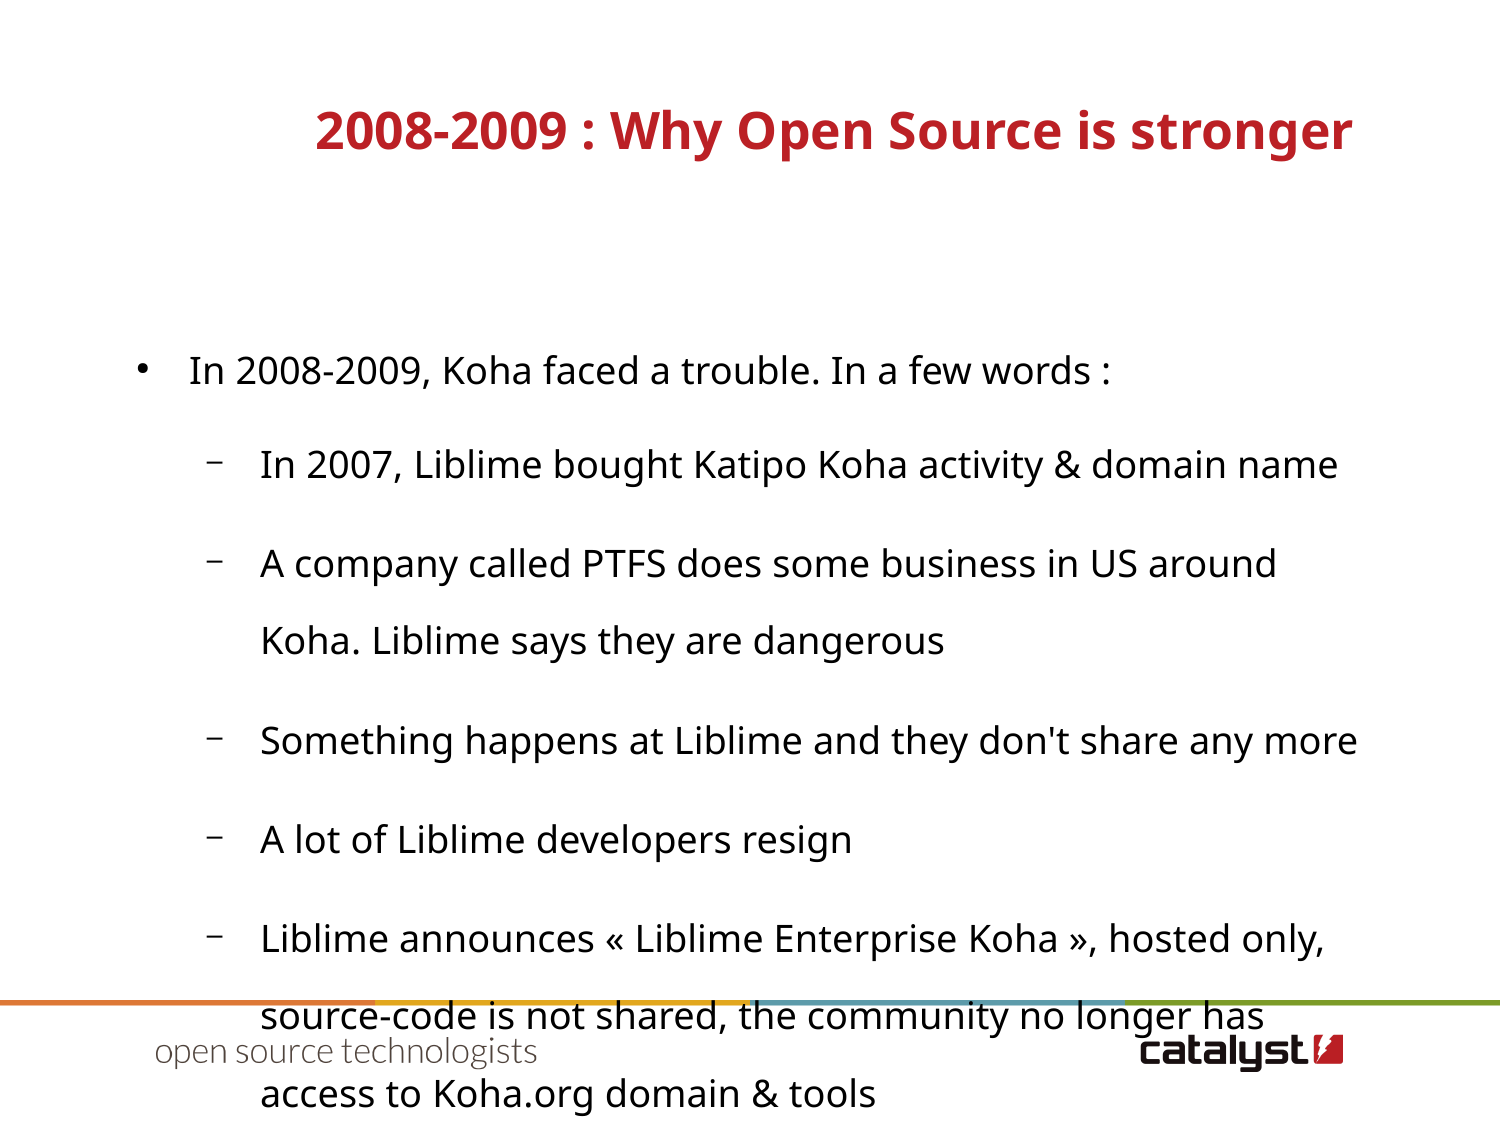

# 2008-2009 : Why Open Source is stronger
In 2008-2009, Koha faced a trouble. In a few words :
In 2007, Liblime bought Katipo Koha activity & domain name
A company called PTFS does some business in US around Koha. Liblime says they are dangerous
Something happens at Liblime and they don't share any more
A lot of Liblime developers resign
Liblime announces « Liblime Enterprise Koha », hosted only, source-code is not shared, the community no longer has access to Koha.org domain & tools
PTFS buy Liblime. It's now PTFS/Liblime (early 2010)